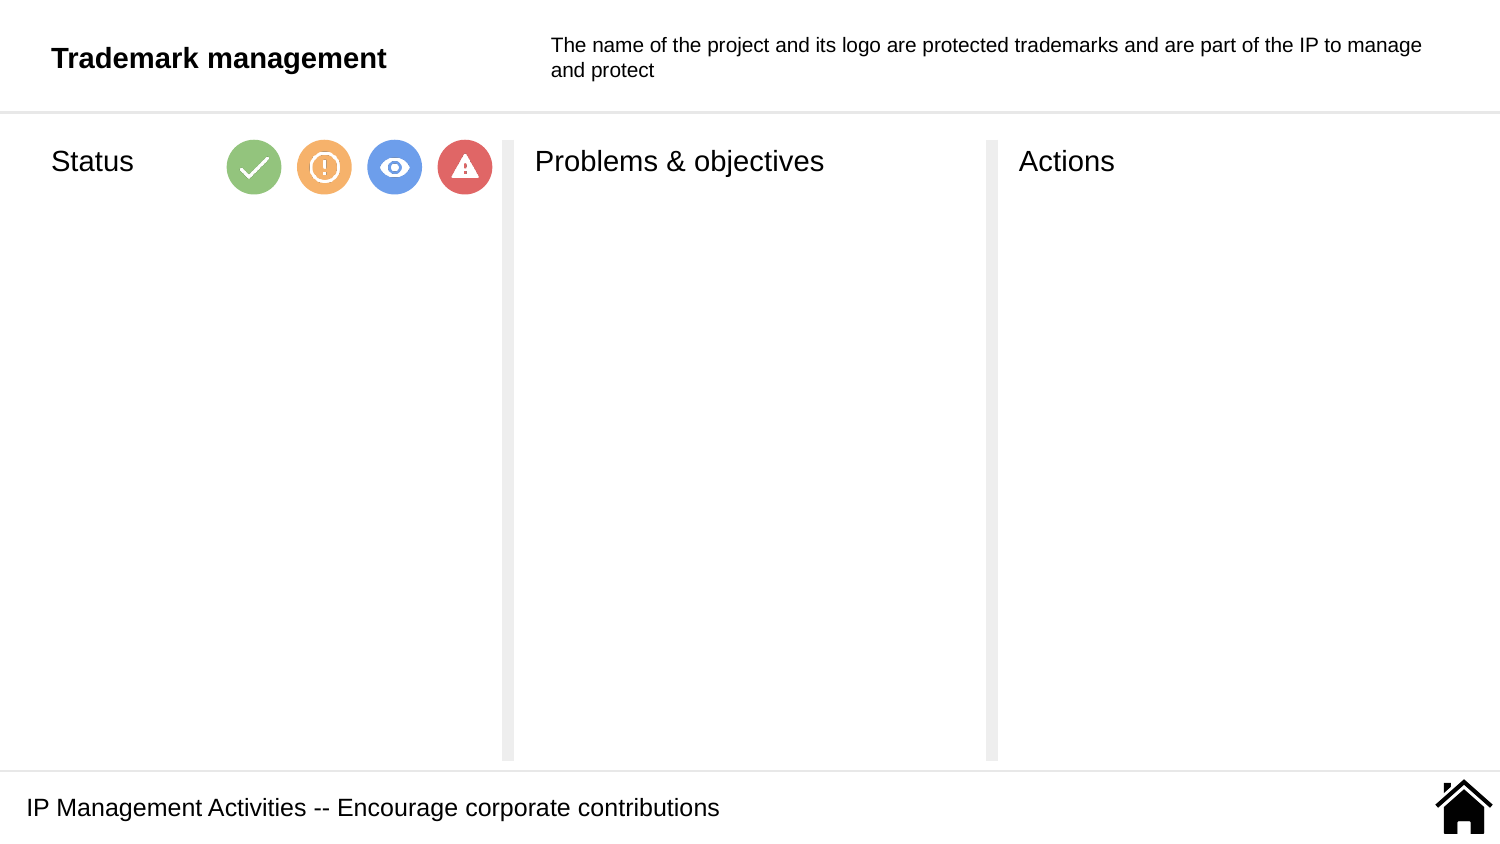

Trademark management
The name of the project and its logo are protected trademarks and are part of the IP to manage and protect
# Status
Problems & objectives
Actions
IP Management Activities -- Encourage corporate contributions